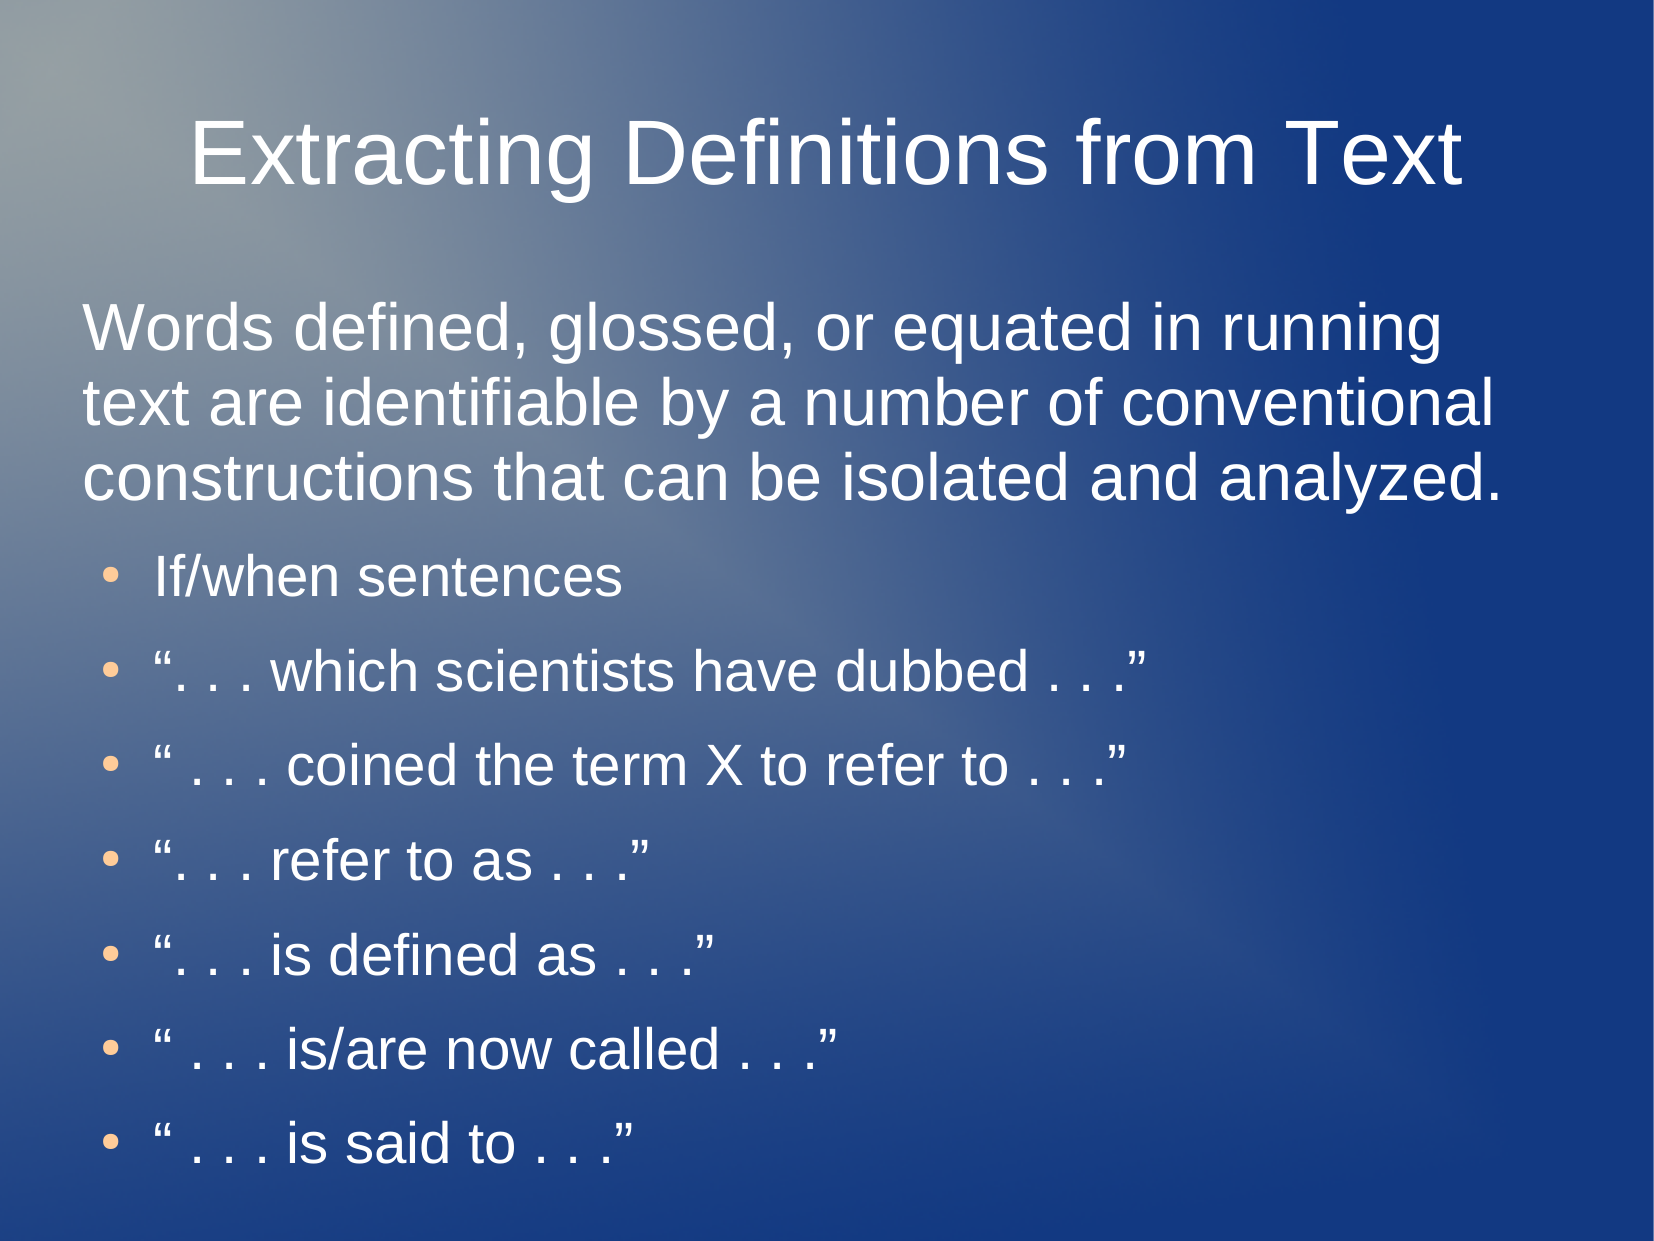

# Extracting Definitions from Text
Words defined, glossed, or equated in running text are identifiable by a number of conventional constructions that can be isolated and analyzed.
If/when sentences
“. . . which scientists have dubbed . . .”
“ . . . coined the term X to refer to . . .”
“. . . refer to as . . .”
“. . . is defined as . . .”
“ . . . is/are now called . . .”
“ . . . is said to . . .”